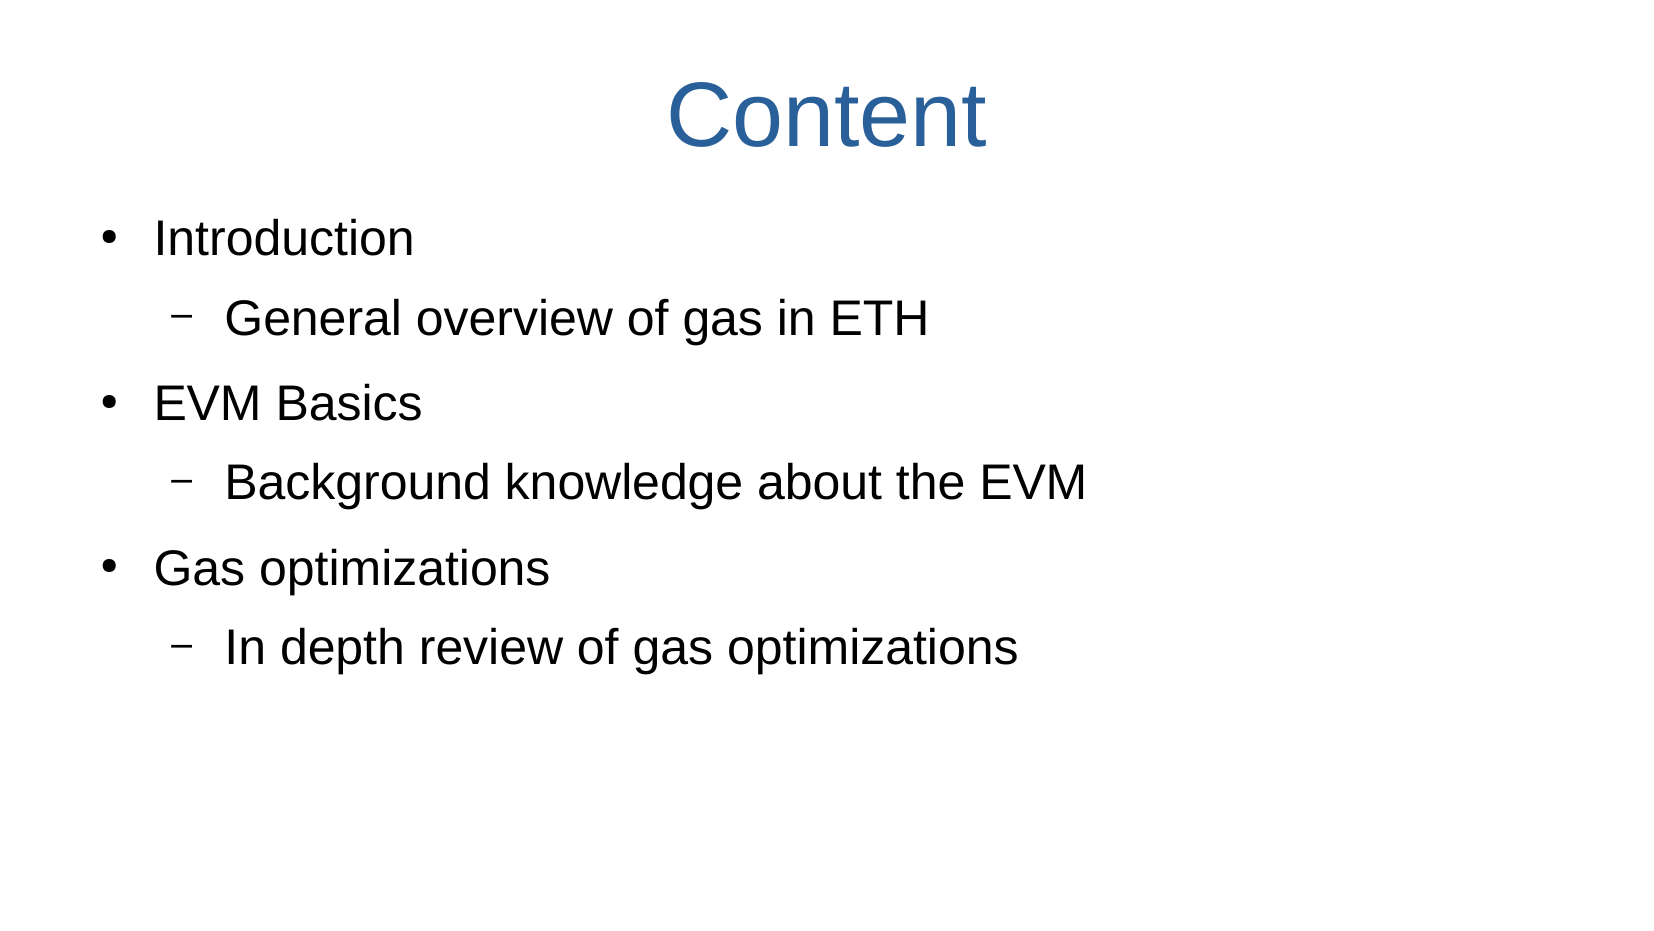

# Content
Introduction
General overview of gas in ETH
EVM Basics
Background knowledge about the EVM
Gas optimizations
In depth review of gas optimizations